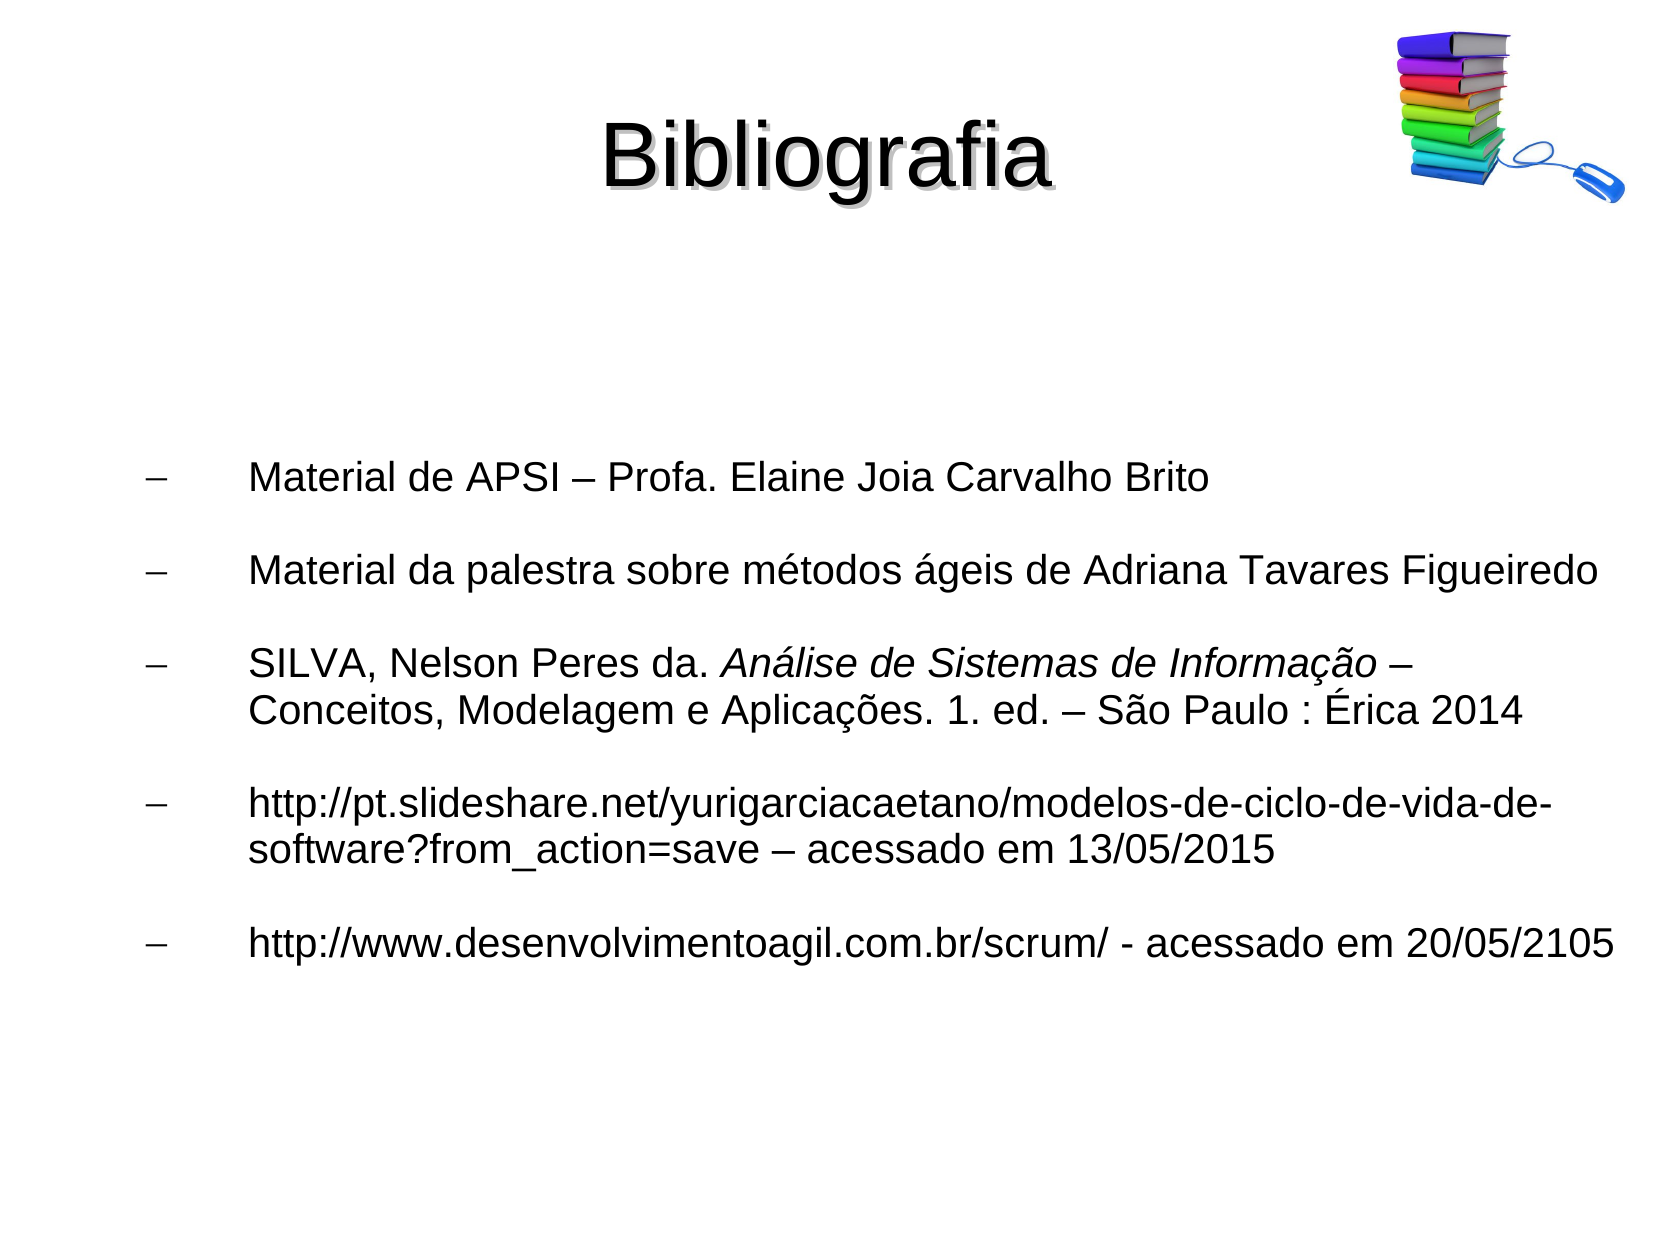

# Bibliografia
Material de APSI – Profa. Elaine Joia Carvalho Brito
Material da palestra sobre métodos ágeis de Adriana Tavares Figueiredo
SILVA, Nelson Peres da. Análise de Sistemas de Informação – Conceitos, Modelagem e Aplicações. 1. ed. – São Paulo : Érica 2014
http://pt.slideshare.net/yurigarciacaetano/modelos-de-ciclo-de-vida-de-software?from_action=save – acessado em 13/05/2015
http://www.desenvolvimentoagil.com.br/scrum/ - acessado em 20/05/2105